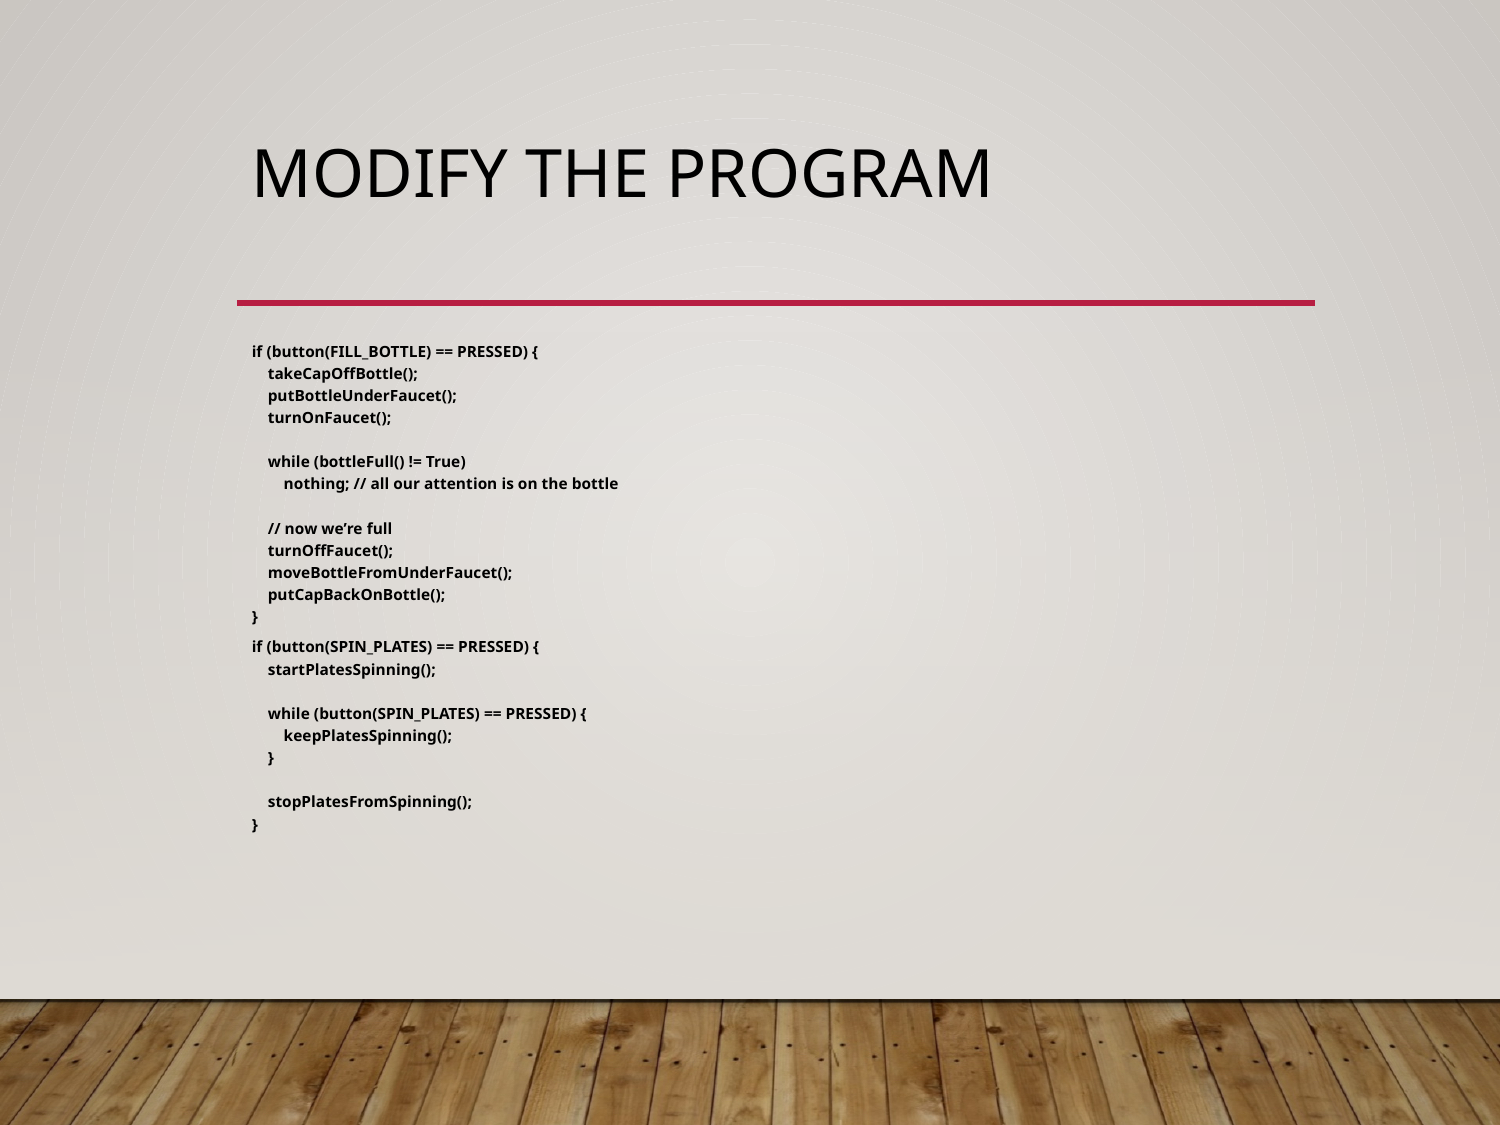

# Modify the program
if (button(FILL_BOTTLE) == PRESSED) {
 takeCapOffBottle();
 putBottleUnderFaucet();
 turnOnFaucet();
 while (bottleFull() != True)
 nothing; // all our attention is on the bottle
 // now we’re full
 turnOffFaucet();
 moveBottleFromUnderFaucet();
 putCapBackOnBottle();
}
if (button(SPIN_PLATES) == PRESSED) {
 startPlatesSpinning();
 while (button(SPIN_PLATES) == PRESSED) {
 keepPlatesSpinning();
 }
 stopPlatesFromSpinning();
}